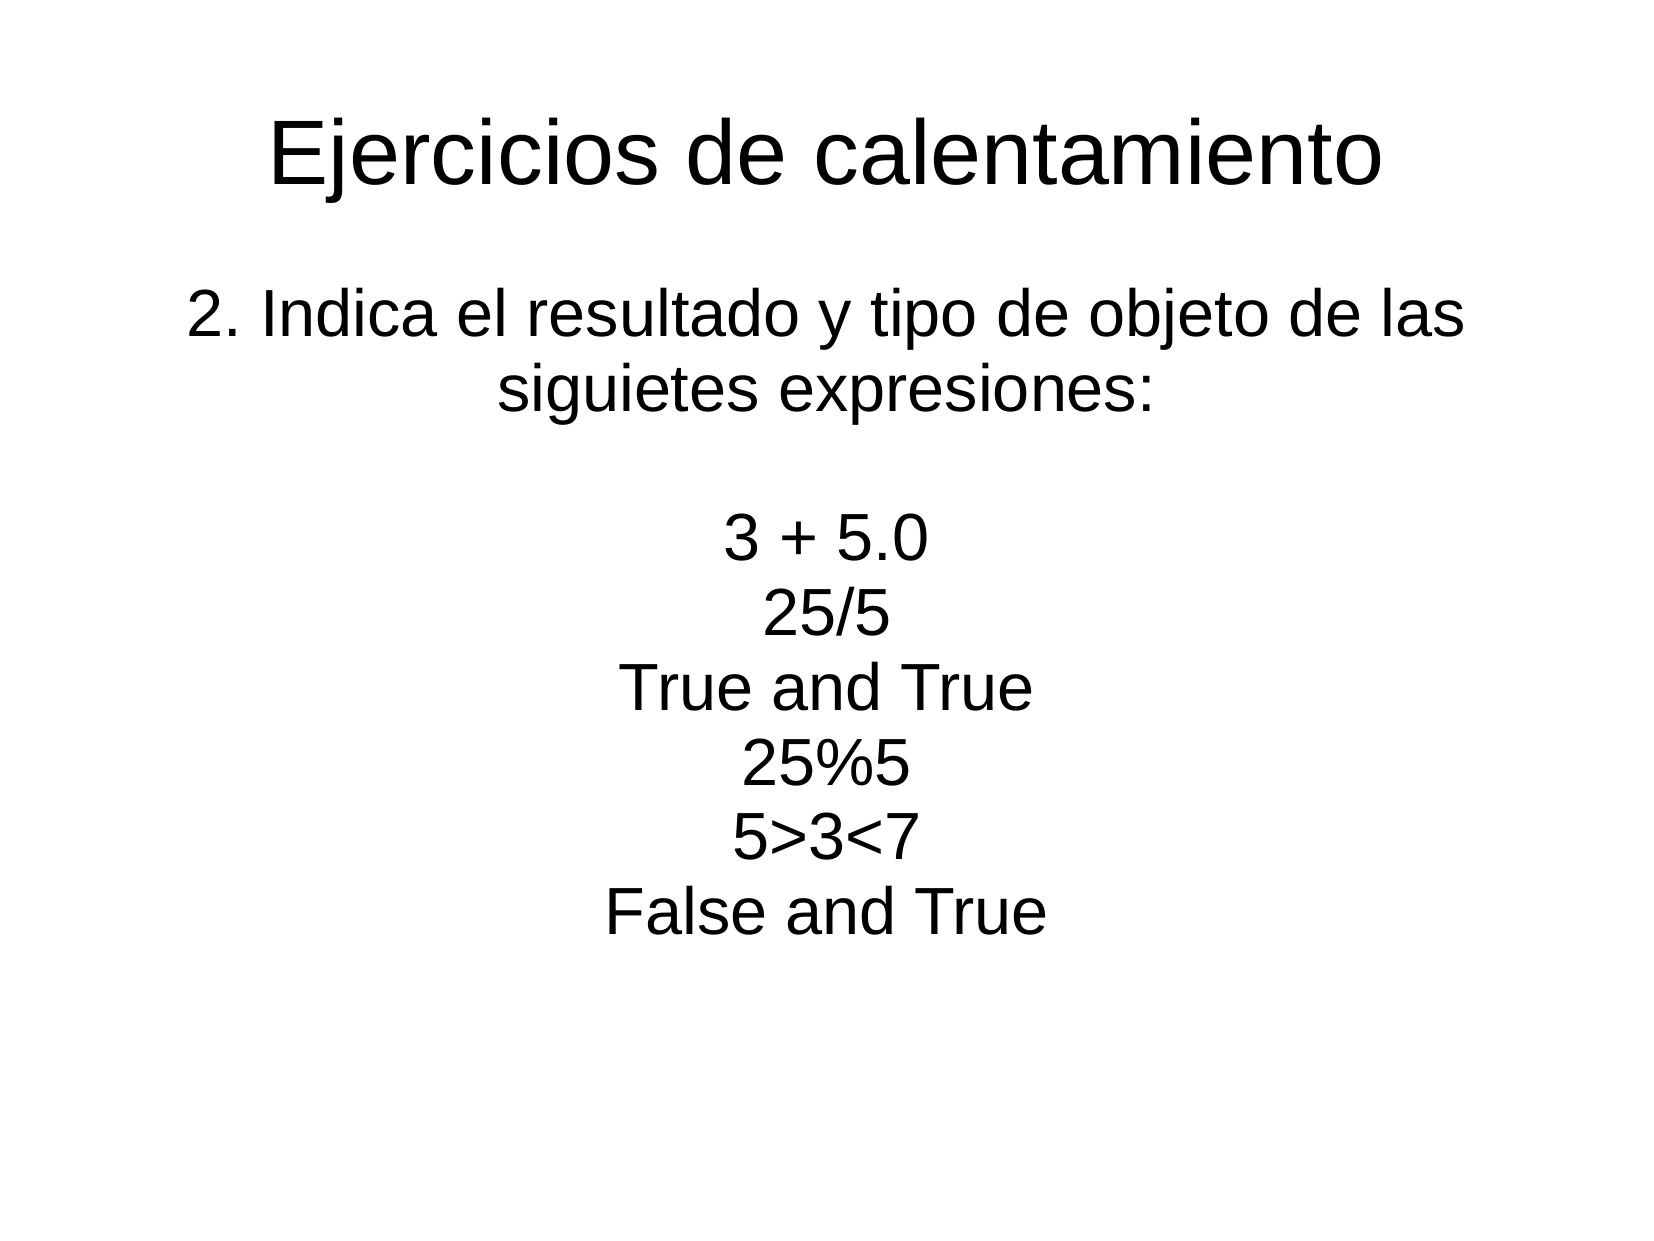

# Ejercicios de calentamiento
2. Indica el resultado y tipo de objeto de las siguietes expresiones:
3 + 5.0
25/5
True and True
25%5
5>3<7
False and True